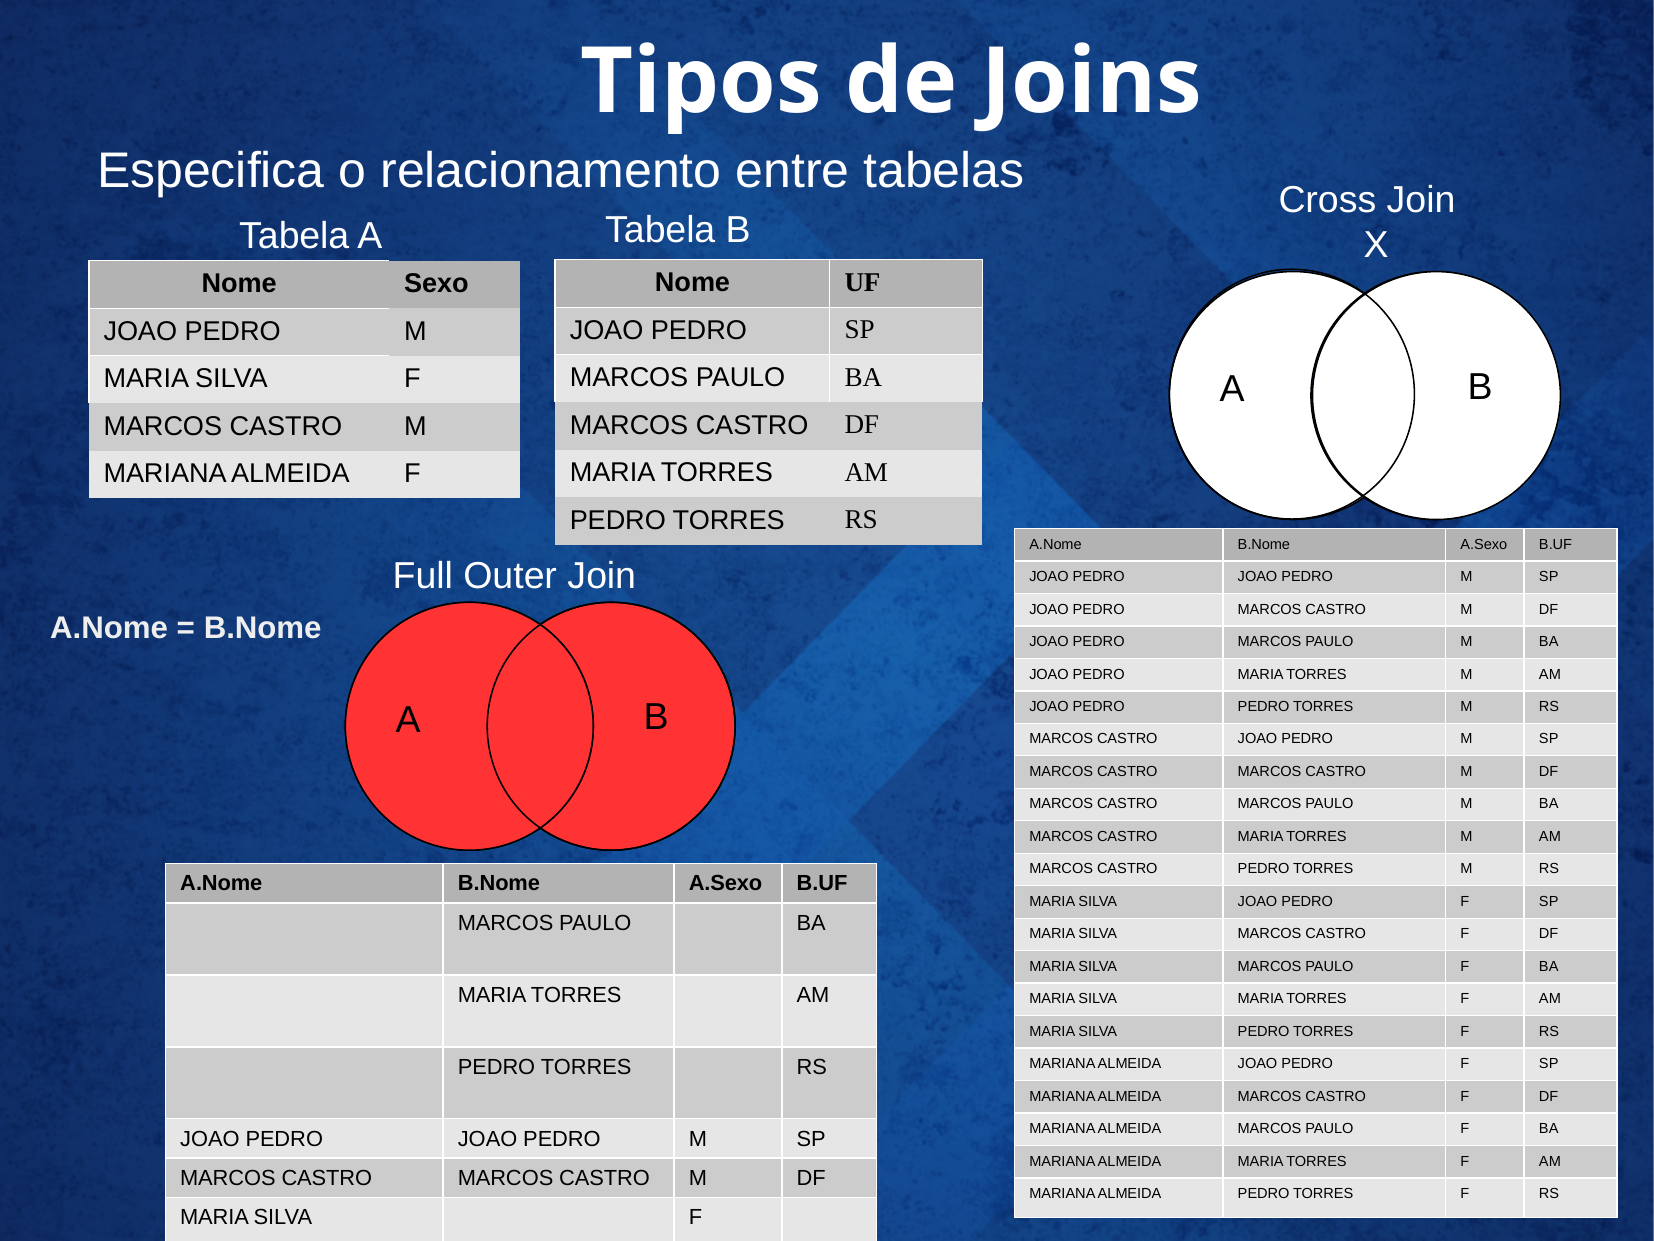

Tipos de Joins
Especifica o relacionamento entre tabelas
Cross Join
X
Tabela B
Tabela A
| Nome | UF |
| --- | --- |
| JOAO PEDRO | SP |
| MARCOS PAULO | BA |
| MARCOS CASTRO | DF |
| MARIA TORRES | AM |
| PEDRO TORRES | RS |
| Nome | Sexo |
| --- | --- |
| JOAO PEDRO | M |
| MARIA SILVA | F |
| MARCOS CASTRO | M |
| MARIANA ALMEIDA | F |
B
A
| A.Nome | B.Nome | A.Sexo | B.UF |
| --- | --- | --- | --- |
| JOAO PEDRO | JOAO PEDRO | M | SP |
| JOAO PEDRO | MARCOS CASTRO | M | DF |
| JOAO PEDRO | MARCOS PAULO | M | BA |
| JOAO PEDRO | MARIA TORRES | M | AM |
| JOAO PEDRO | PEDRO TORRES | M | RS |
| MARCOS CASTRO | JOAO PEDRO | M | SP |
| MARCOS CASTRO | MARCOS CASTRO | M | DF |
| MARCOS CASTRO | MARCOS PAULO | M | BA |
| MARCOS CASTRO | MARIA TORRES | M | AM |
| MARCOS CASTRO | PEDRO TORRES | M | RS |
| MARIA SILVA | JOAO PEDRO | F | SP |
| MARIA SILVA | MARCOS CASTRO | F | DF |
| MARIA SILVA | MARCOS PAULO | F | BA |
| MARIA SILVA | MARIA TORRES | F | AM |
| MARIA SILVA | PEDRO TORRES | F | RS |
| MARIANA ALMEIDA | JOAO PEDRO | F | SP |
| MARIANA ALMEIDA | MARCOS CASTRO | F | DF |
| MARIANA ALMEIDA | MARCOS PAULO | F | BA |
| MARIANA ALMEIDA | MARIA TORRES | F | AM |
| MARIANA ALMEIDA | PEDRO TORRES | F | RS |
Full Outer Join
A.Nome = B.Nome
B
A
| A.Nome | B.Nome | A.Sexo | B.UF |
| --- | --- | --- | --- |
| | MARCOS PAULO | | BA |
| | MARIA TORRES | | AM |
| | PEDRO TORRES | | RS |
| JOAO PEDRO | JOAO PEDRO | M | SP |
| MARCOS CASTRO | MARCOS CASTRO | M | DF |
| MARIA SILVA | | F | |
| MARIANA ALMEIDA | | F | |